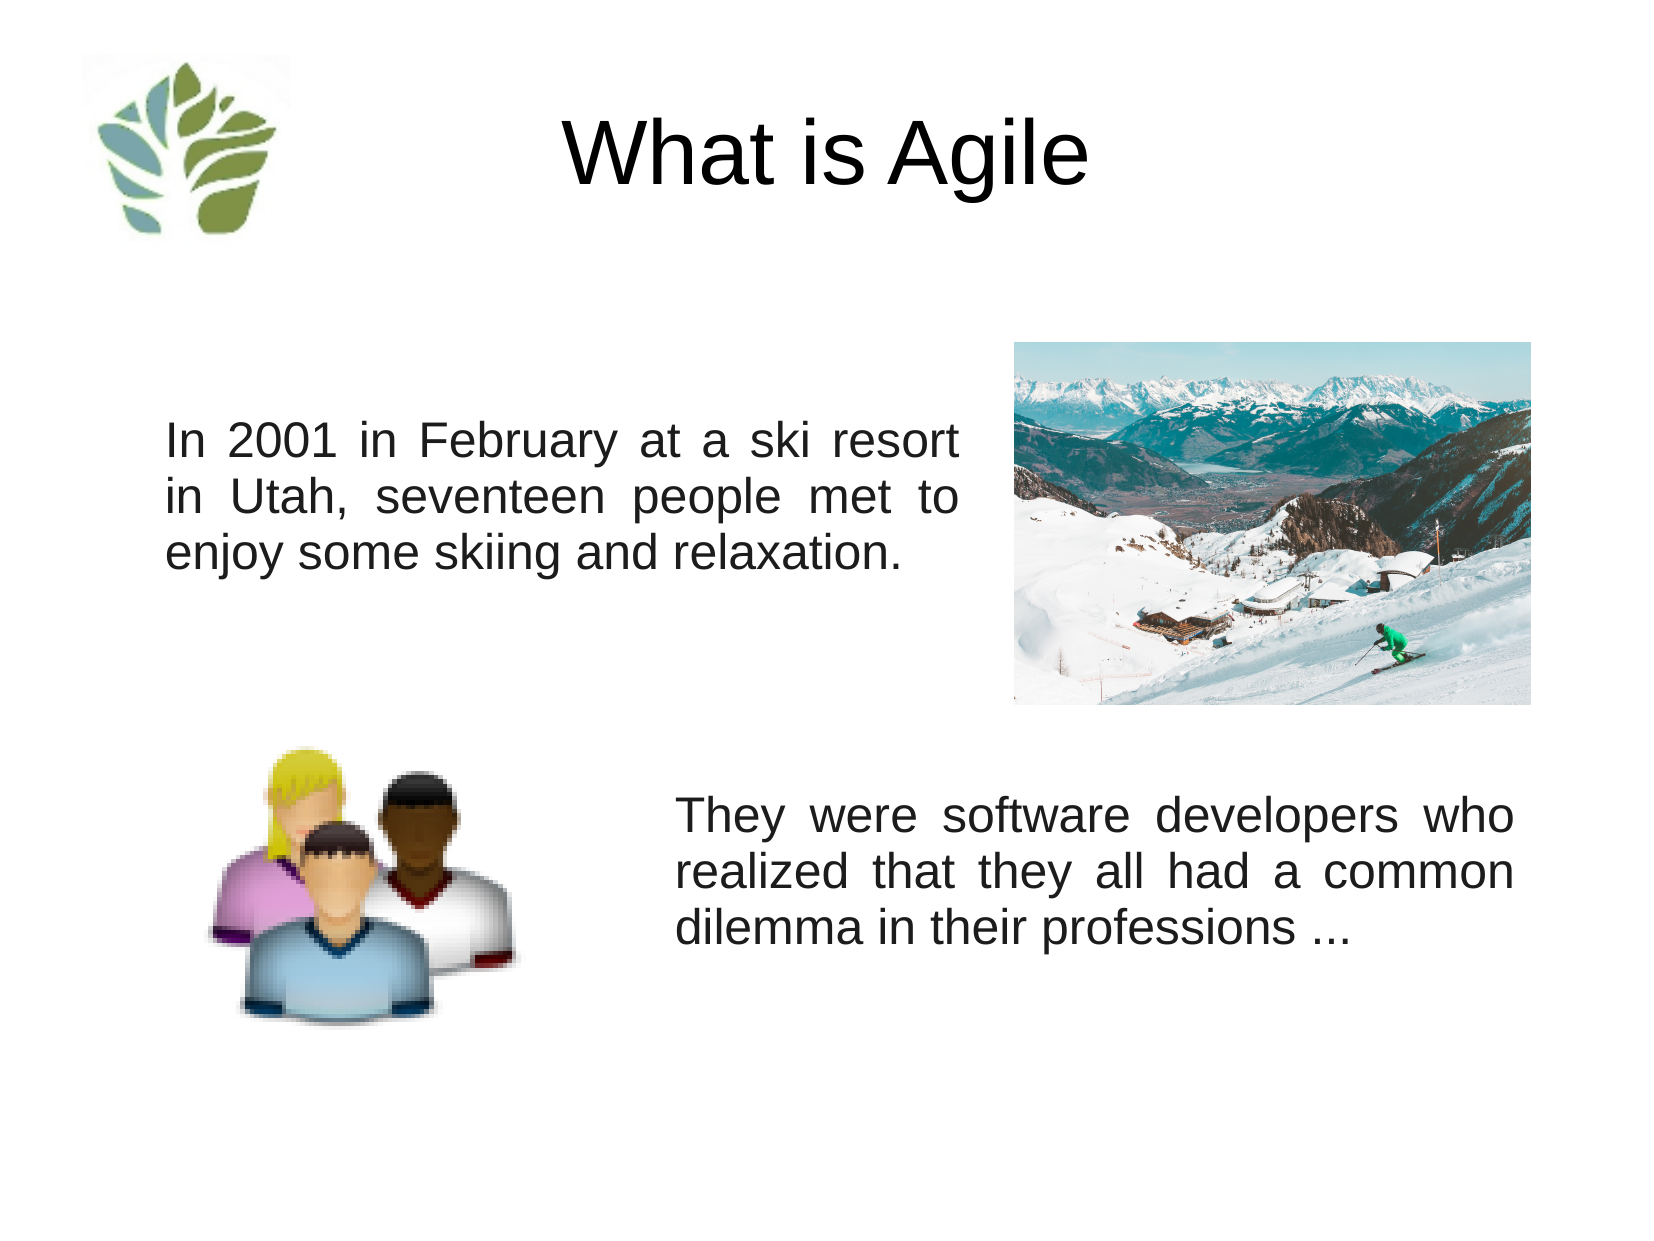

# What is Agile
In 2001 in February at a ski resort in Utah, seventeen people met to enjoy some skiing and relaxation.
They were software developers who realized that they all had a common dilemma in their professions ...